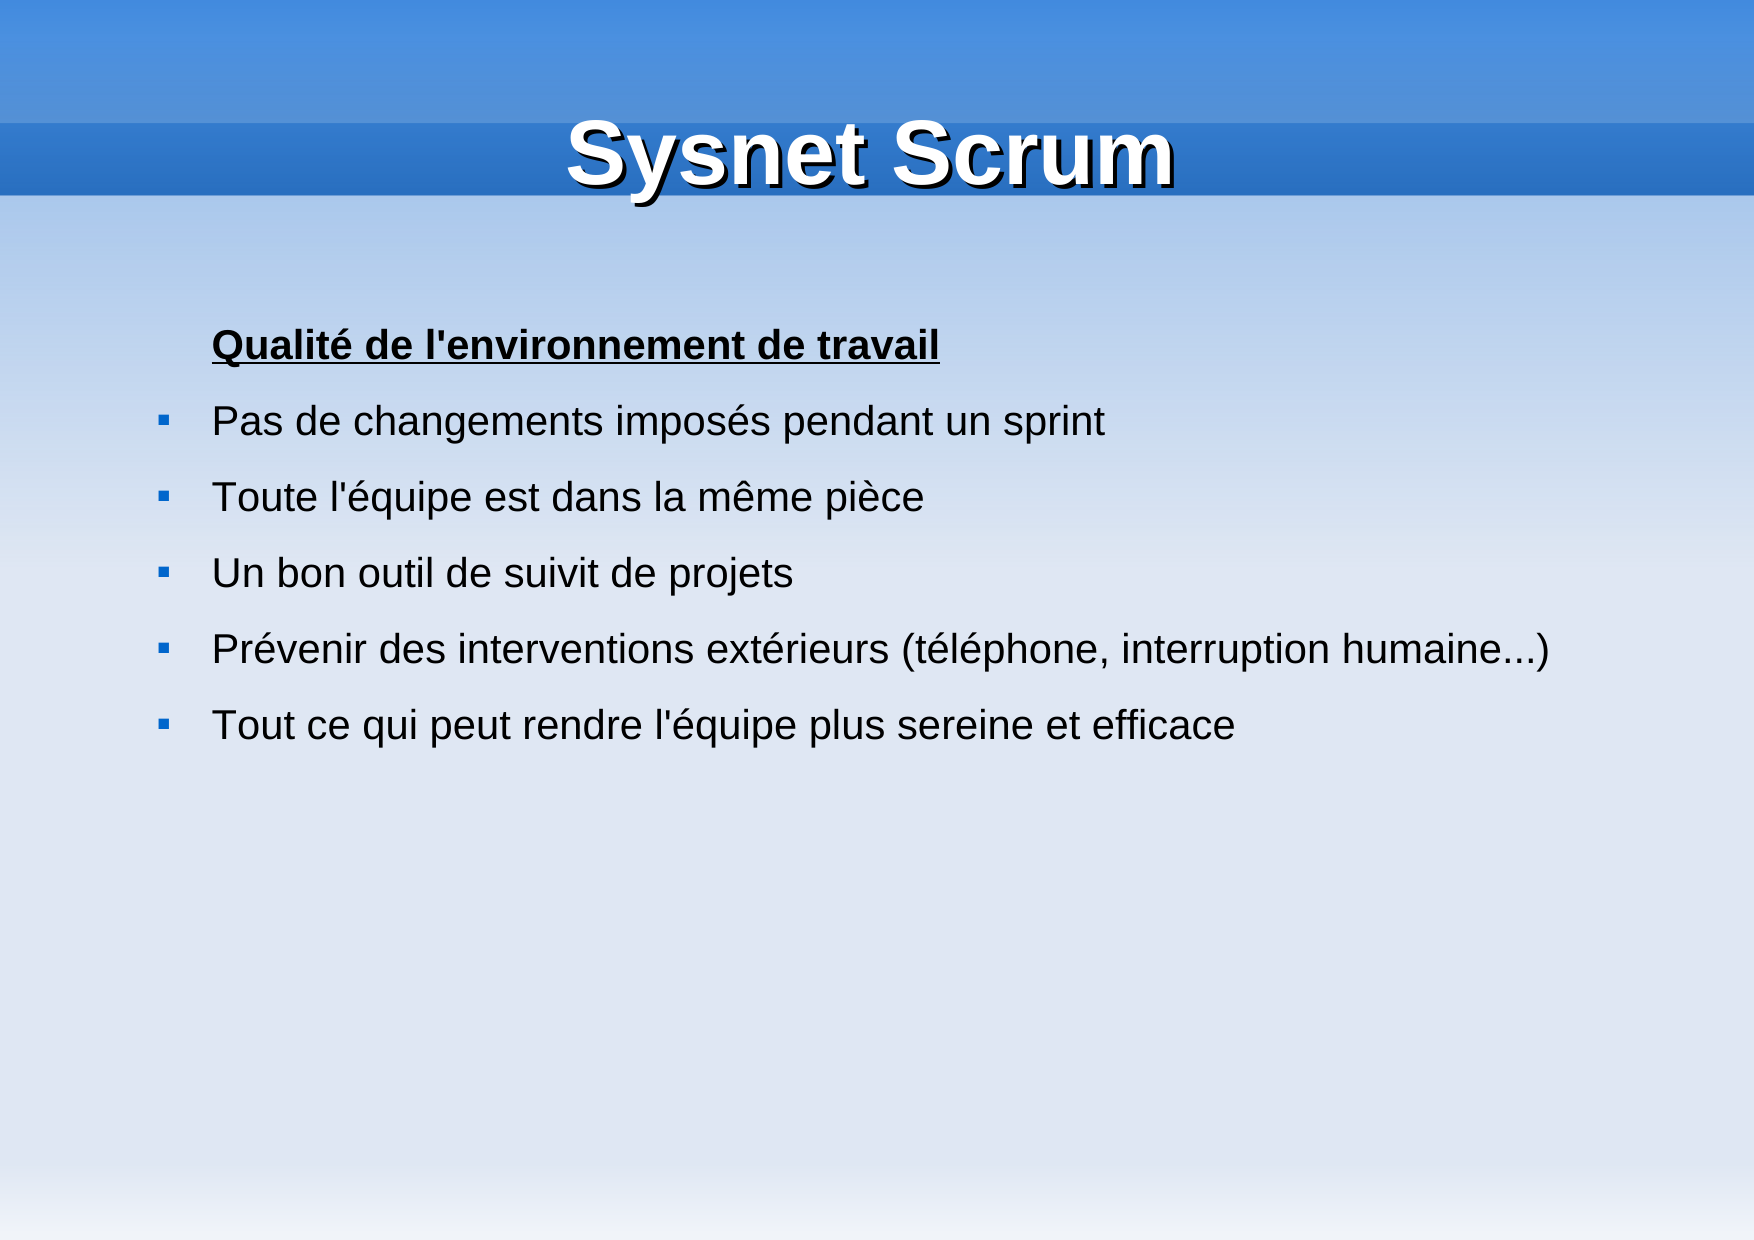

# Sysnet Scrum
Qualité de l'environnement de travail
Pas de changements imposés pendant un sprint
Toute l'équipe est dans la même pièce
Un bon outil de suivit de projets
Prévenir des interventions extérieurs (téléphone, interruption humaine...)
Tout ce qui peut rendre l'équipe plus sereine et efficace